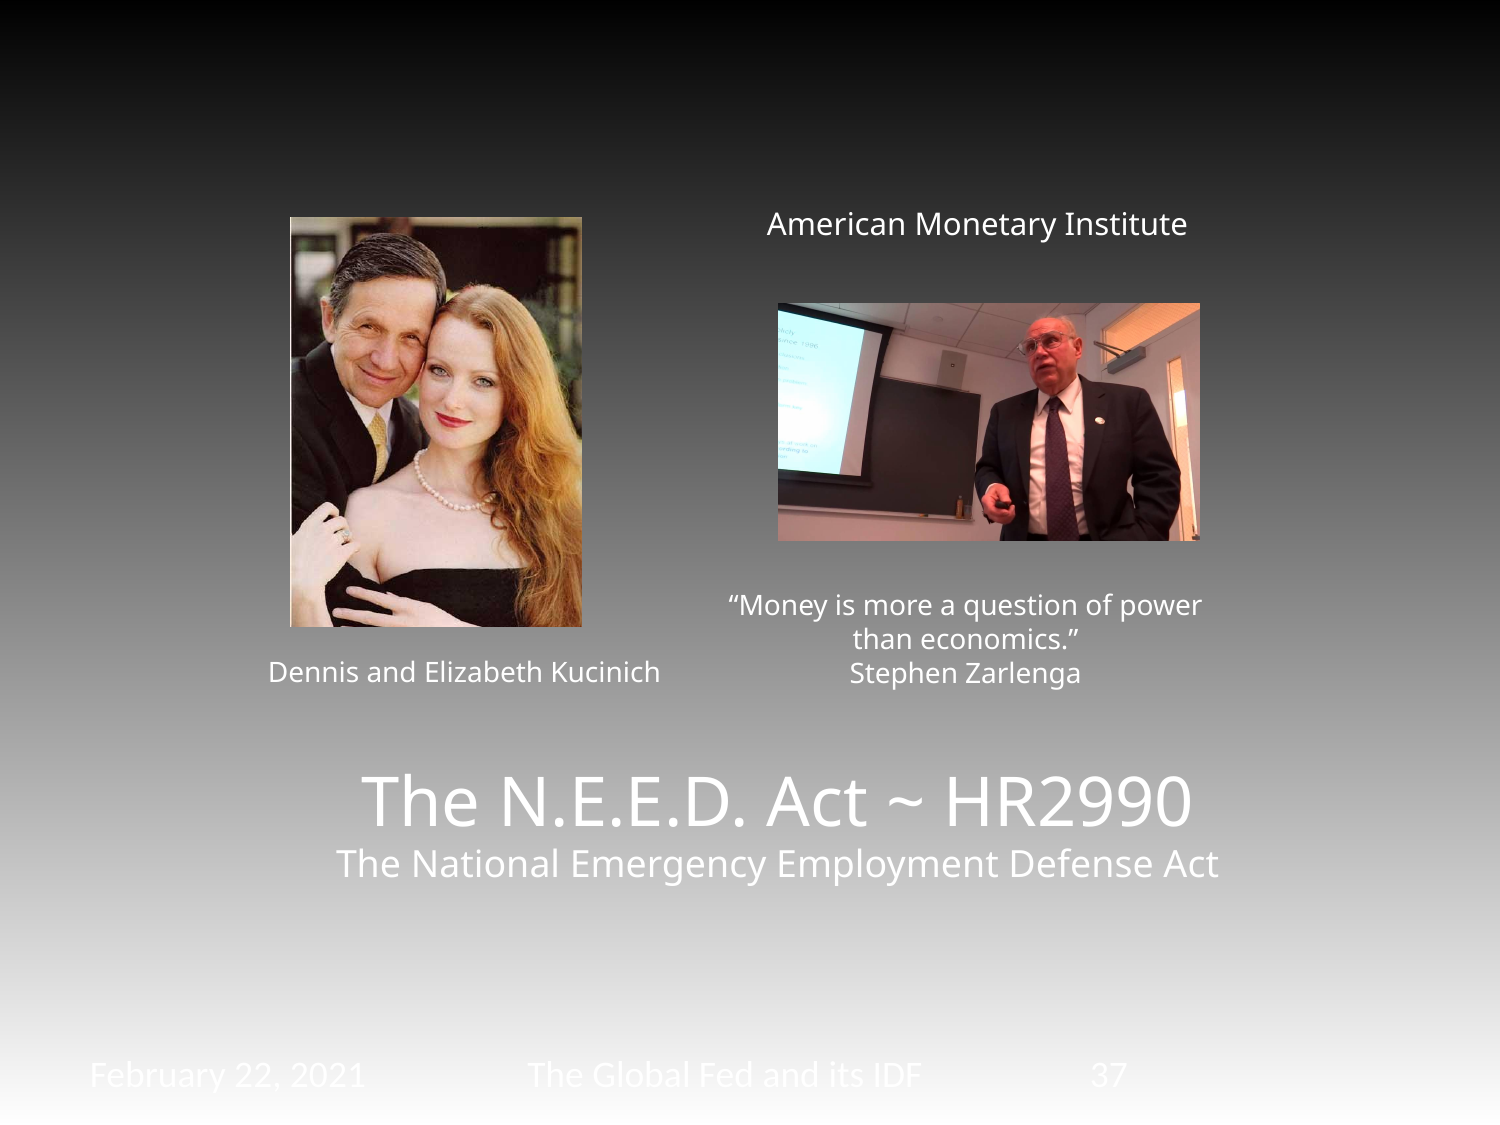

American Monetary Institute
“Money is more a question of power than economics.”
Stephen Zarlenga
Dennis and Elizabeth Kucinich
The N.E.E.D. Act ~ HR2990
The National Emergency Employment Defense Act
February 22, 2021
The Global Fed and its IDF